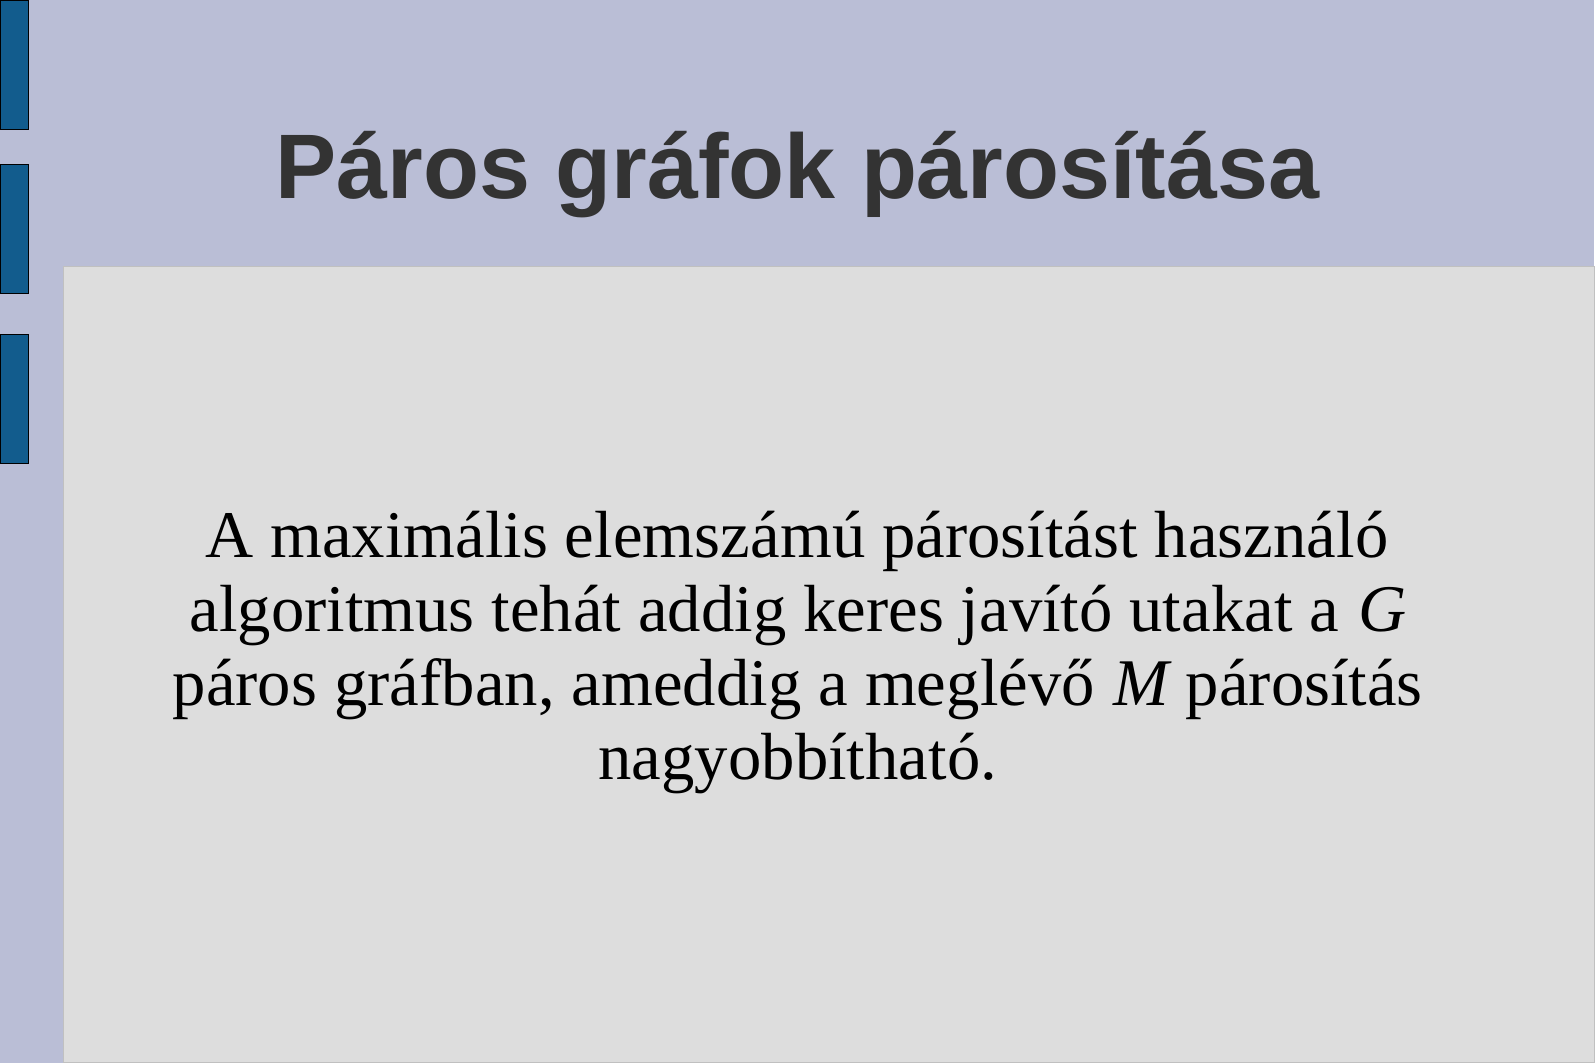

# Páros gráfok párosítása
A maximális elemszámú párosítást használó algoritmus tehát addig keres javító utakat a G páros gráfban, ameddig a meglévő M párosítás nagyobbítható.